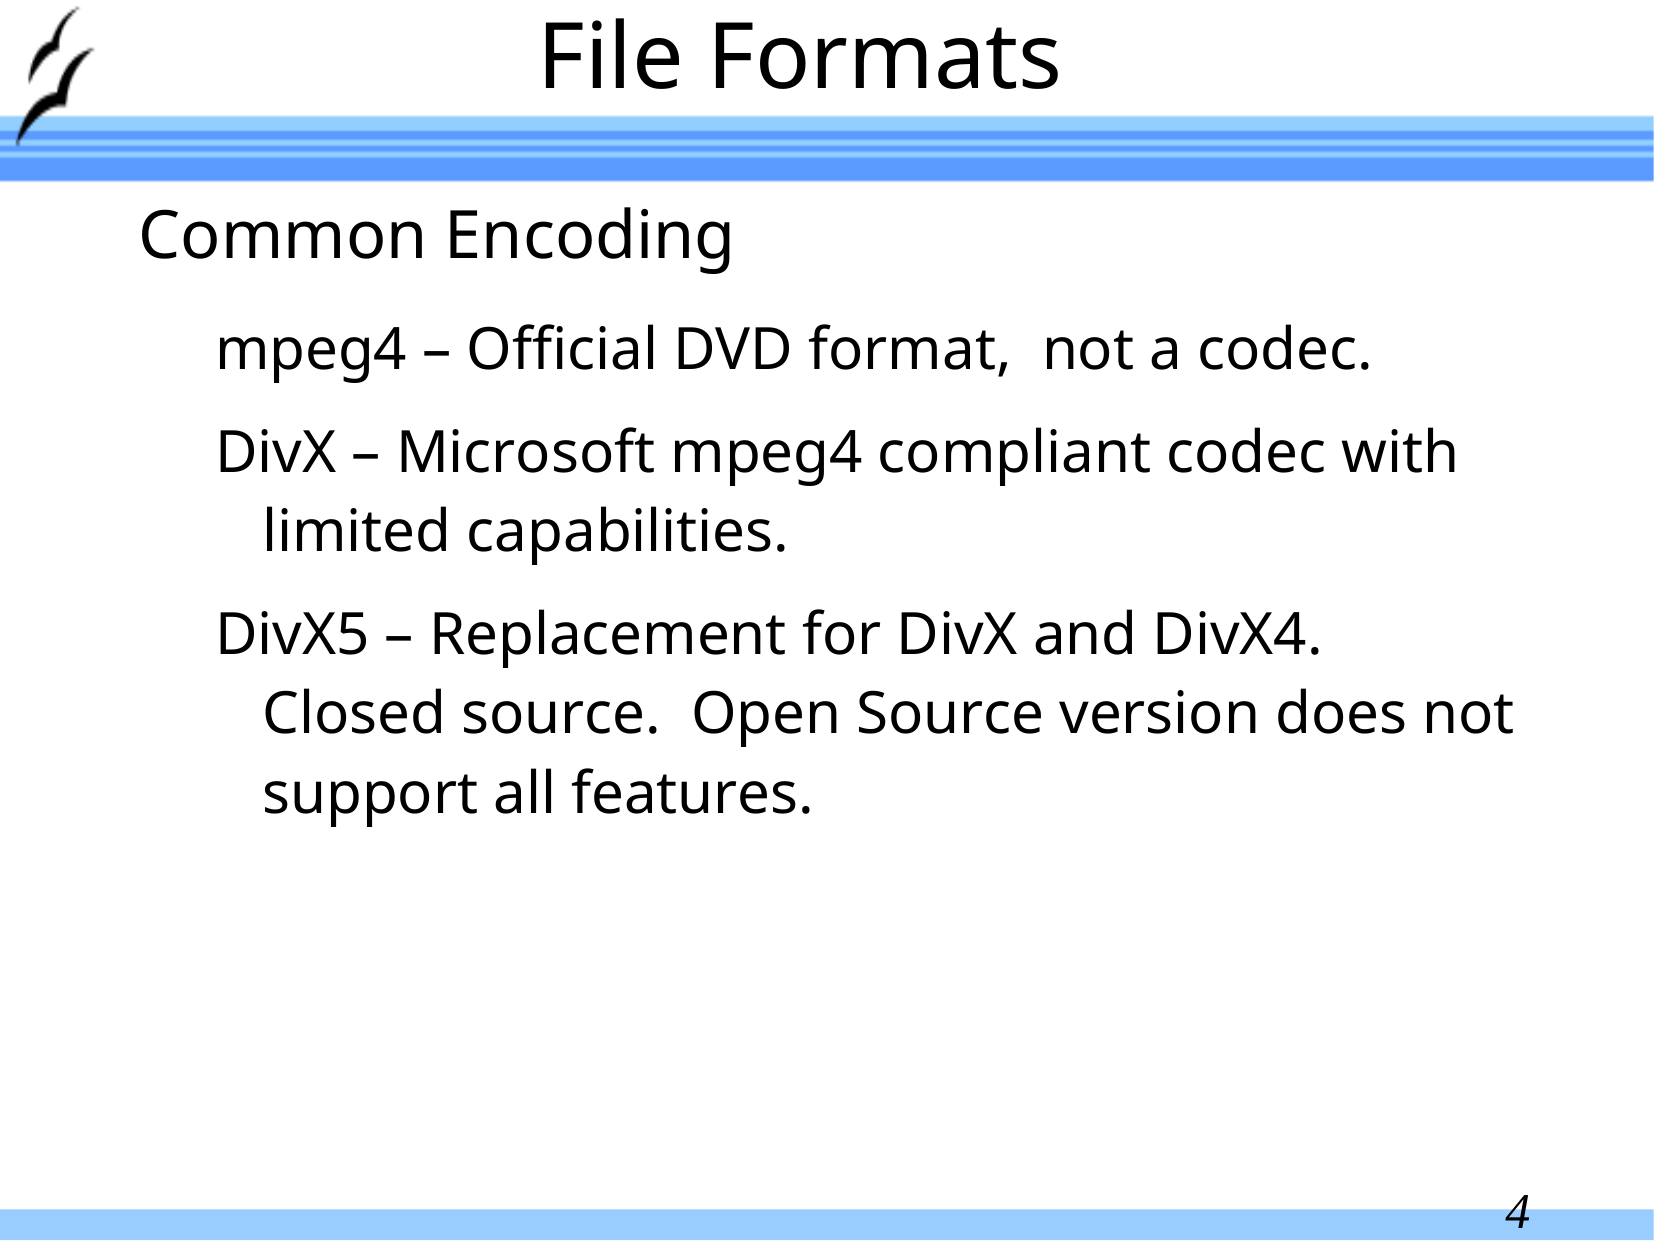

# File Formats
Common Encoding
mpeg4 – Official DVD format, not a codec.
DivX – Microsoft mpeg4 compliant codec with limited capabilities.
DivX5 – Replacement for DivX and DivX4. Closed source. Open Source version does not support all features.